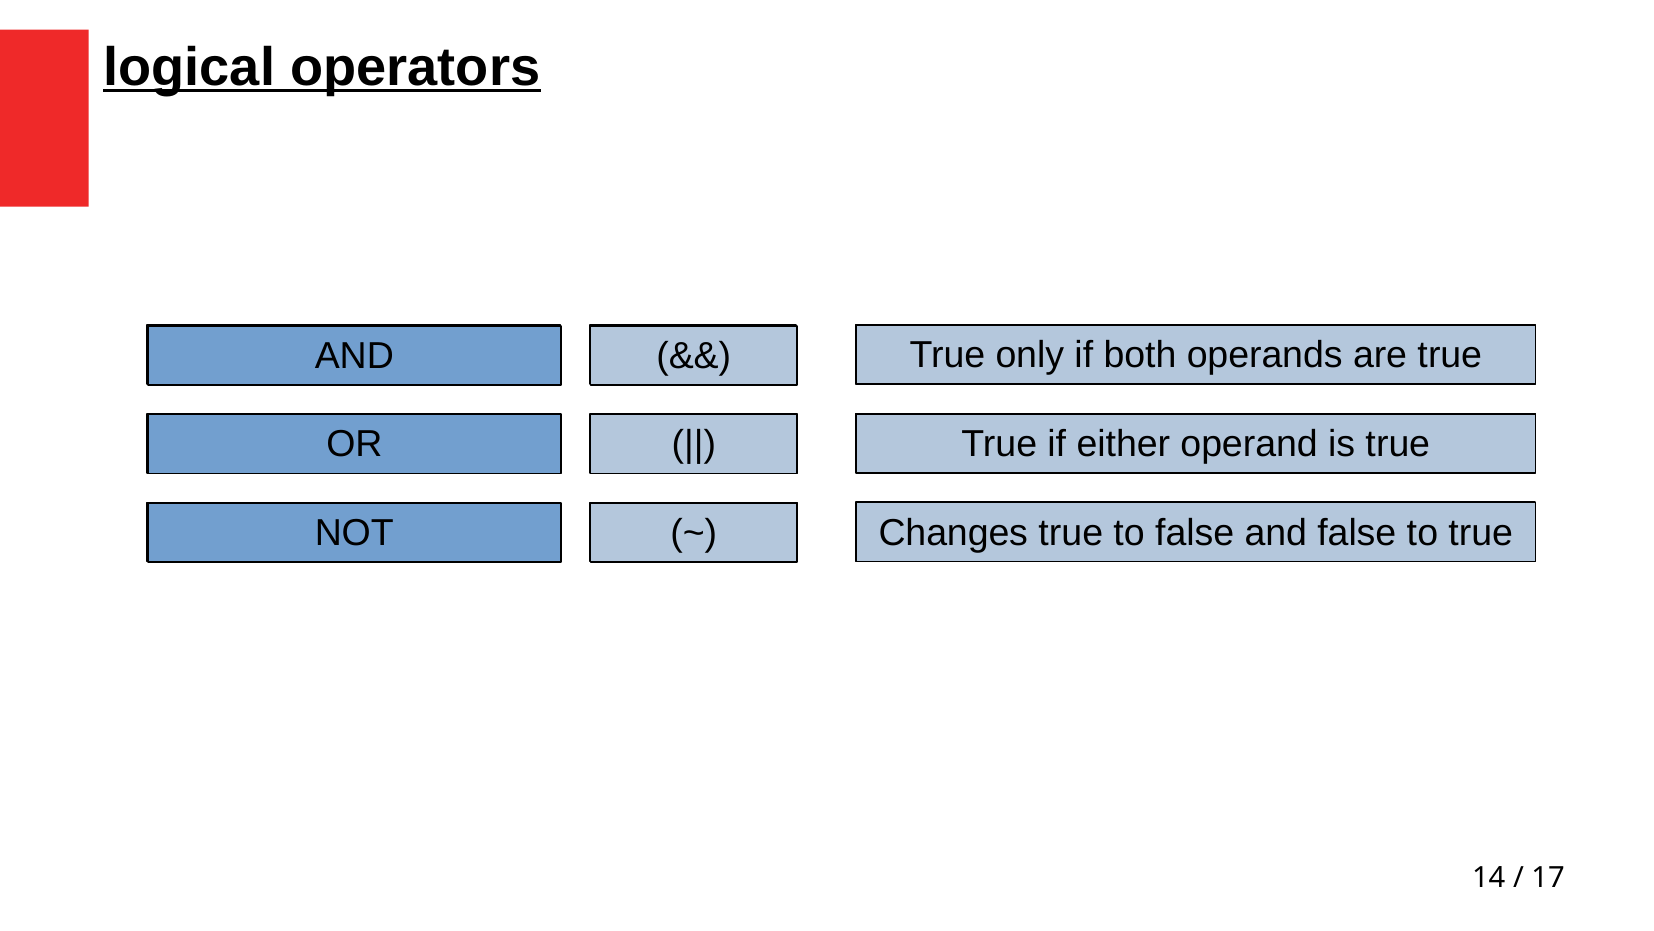

logical operators
True only if both operands are true
AND
(&&)
True only if both operands are true
AND
(&&)
True if either operand is true
OR
(||)
True if either operand is true
OR
(||)
Changes true to false and false to true
NOT
(~)
Changes true to false and false to true
NOT
(~)
14